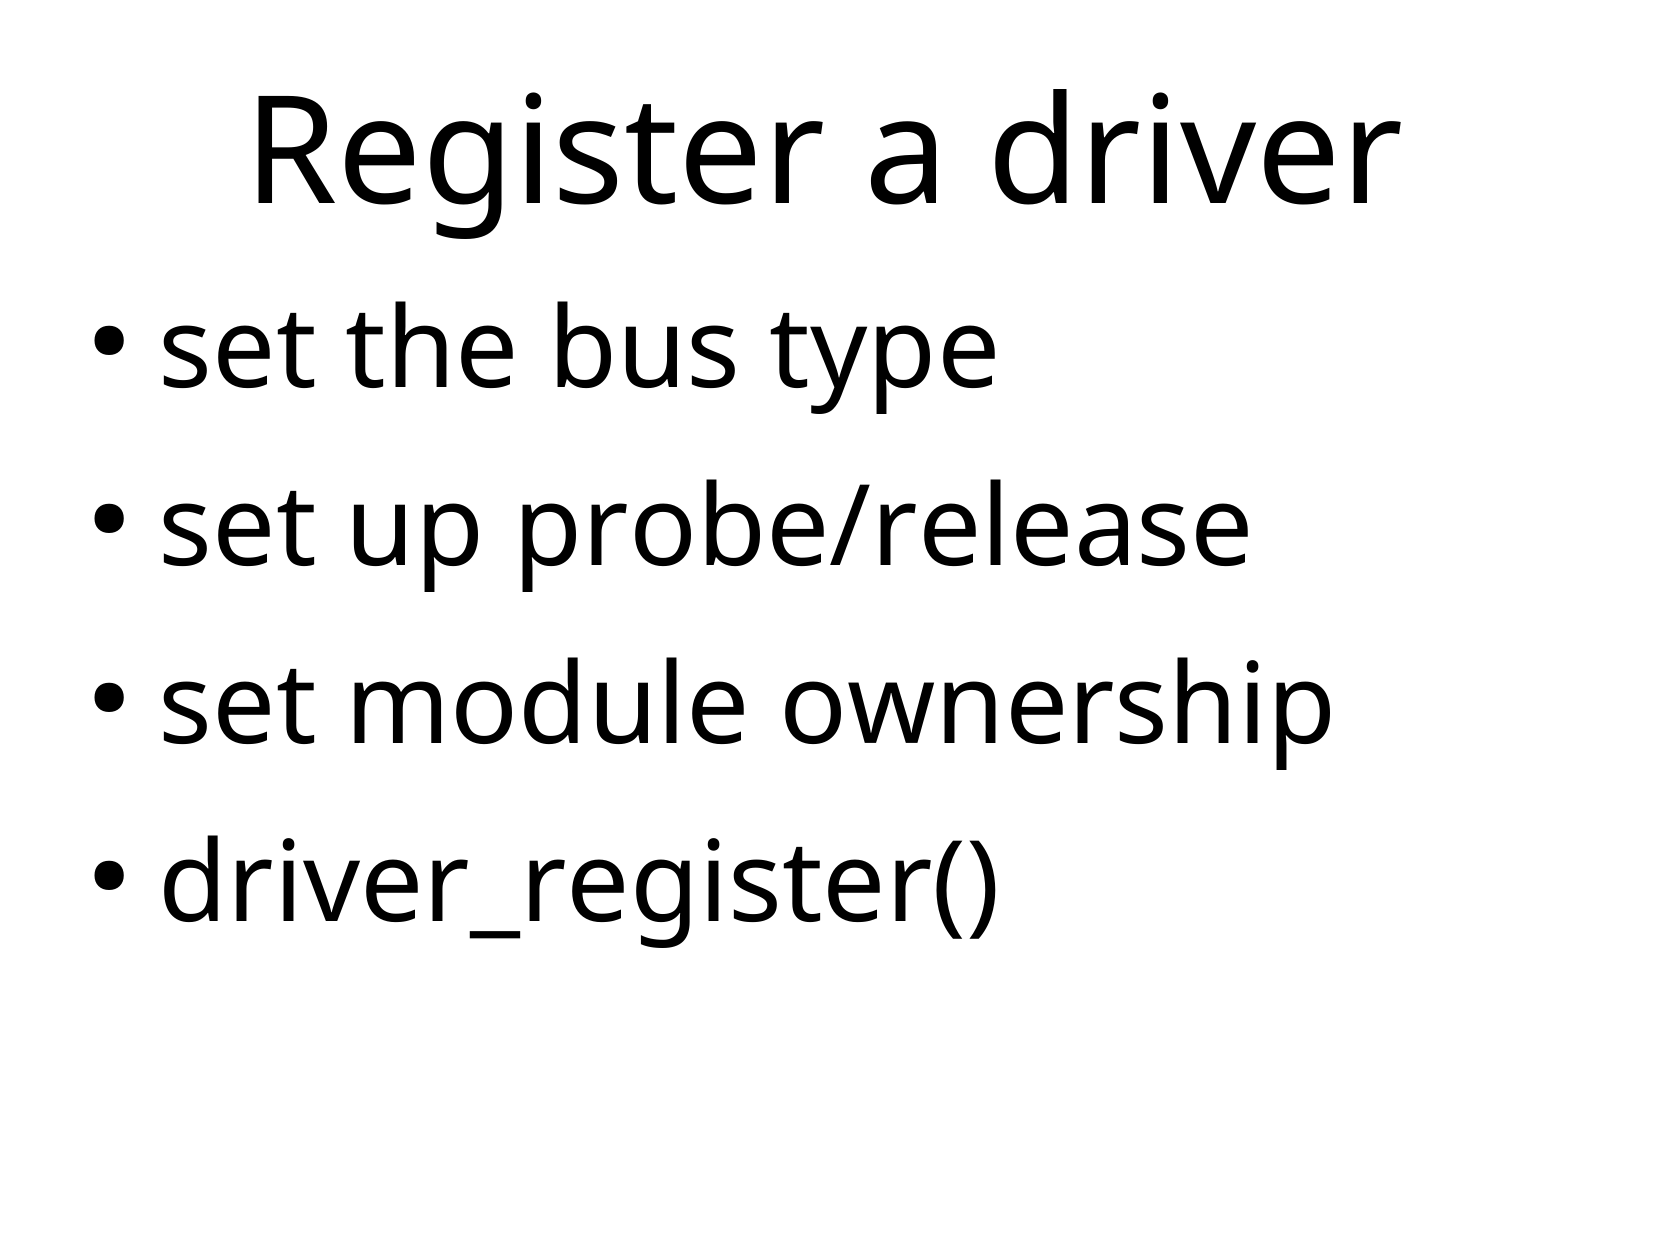

Register a driver
 set the bus type
 set up probe/release
 set module ownership
 driver_register()